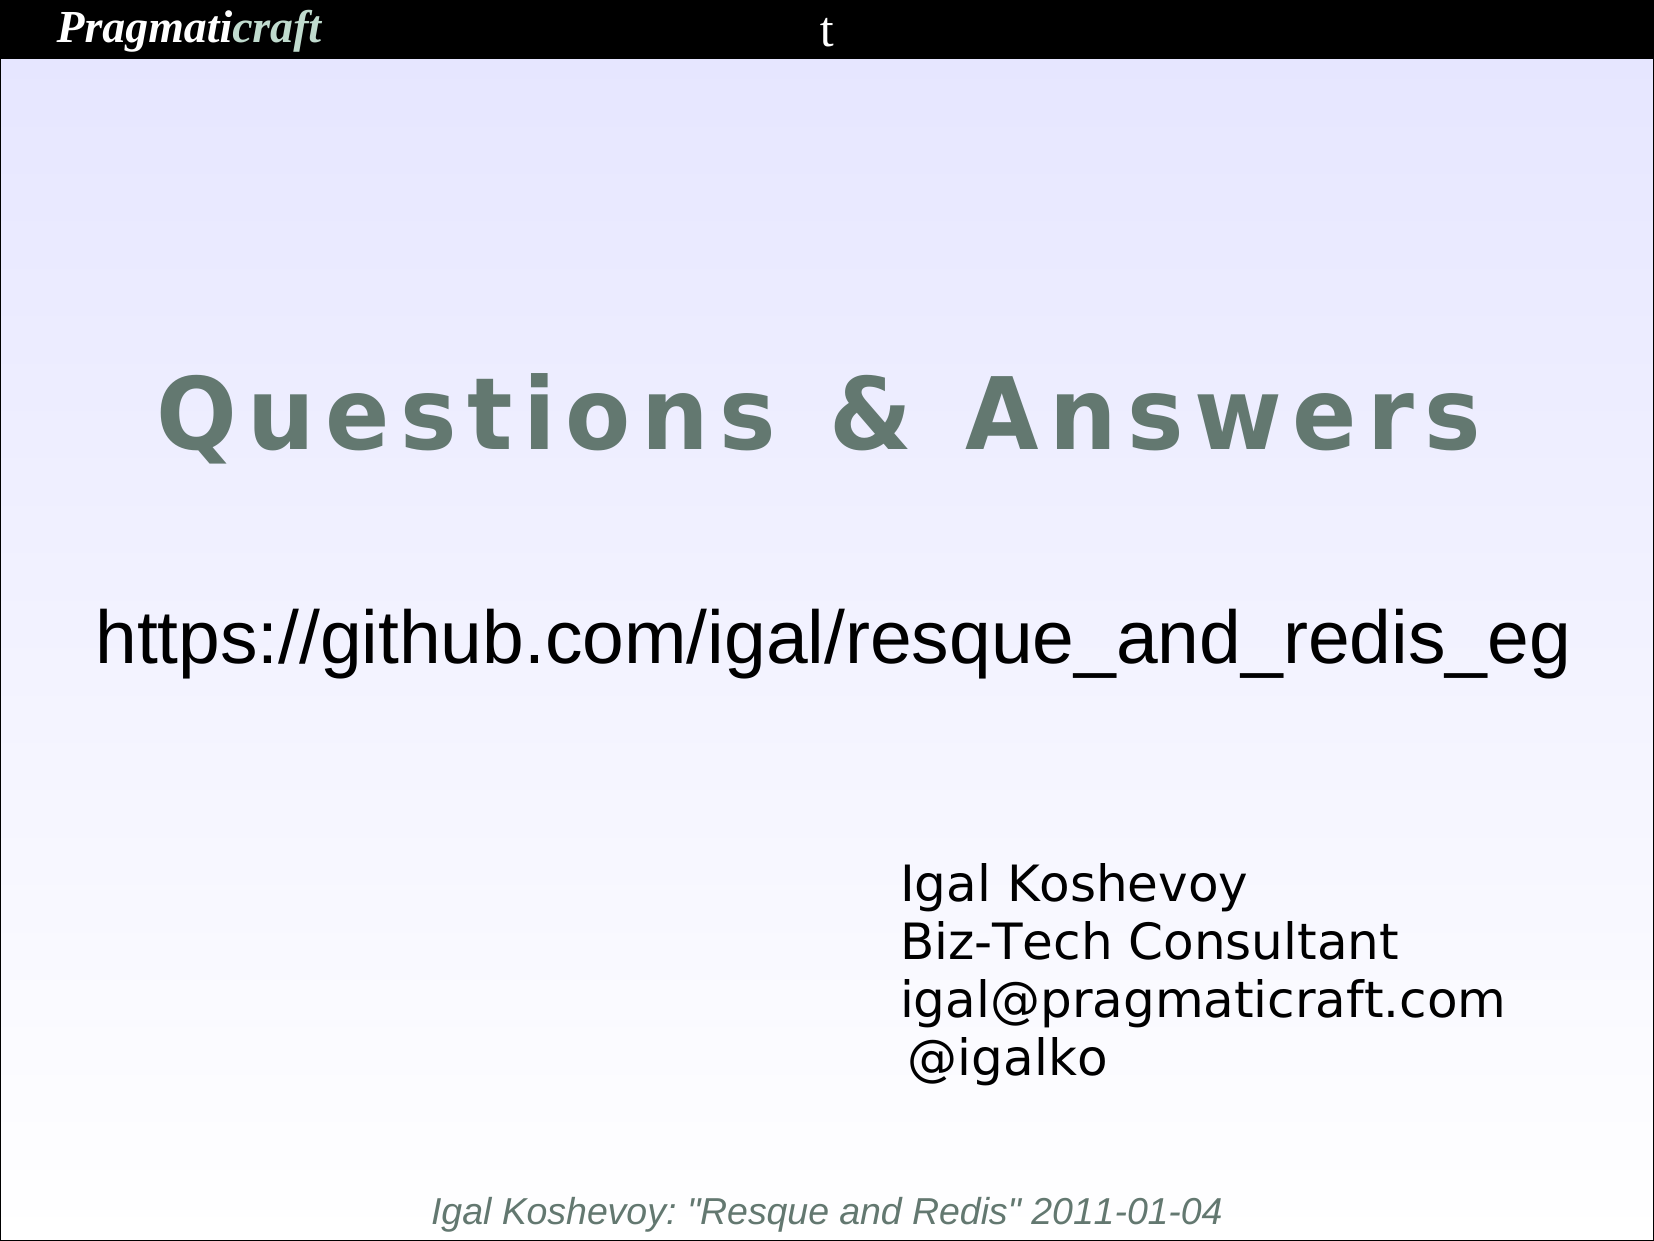

# Questions & Answers
https://github.com/igal/resque_and_redis_eg
Igal Koshevoy
Biz-Tech Consultant
igal@pragmaticraft.com
@igalko